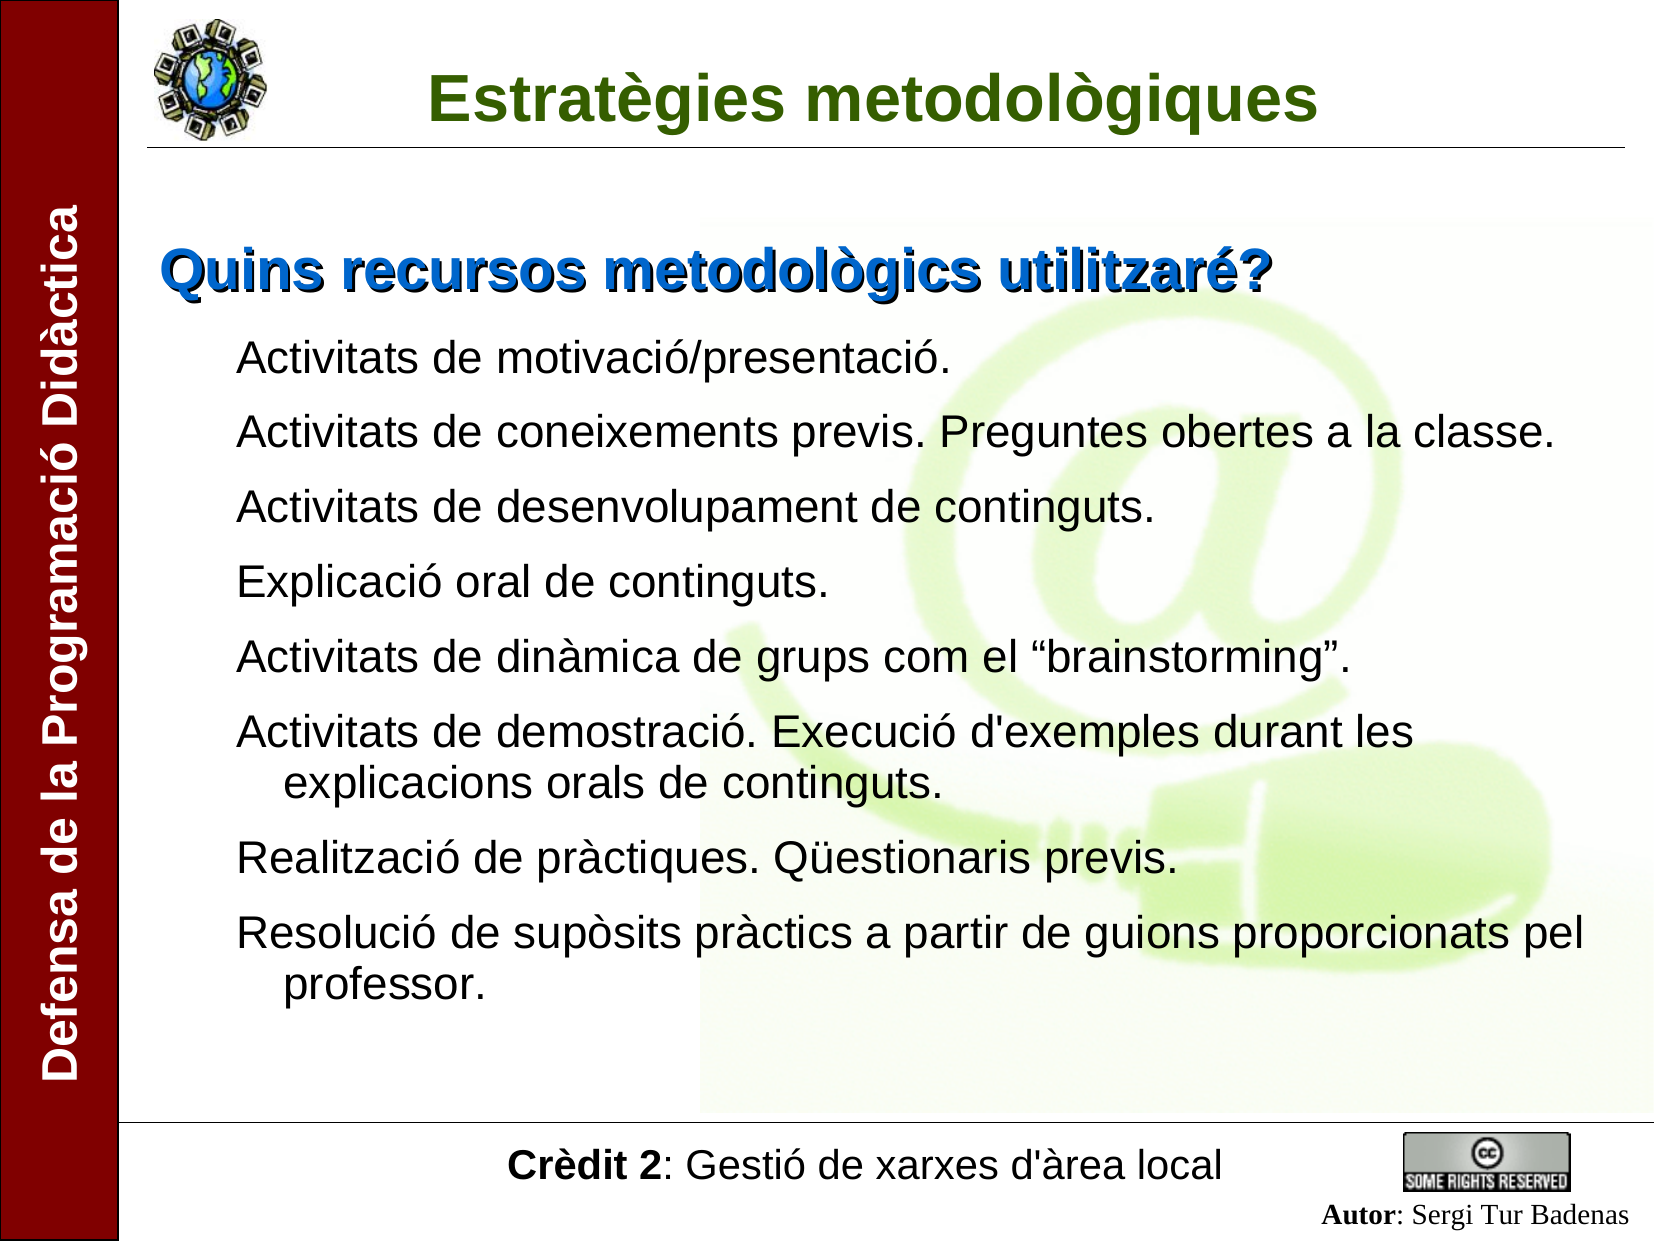

# Estratègies metodològiques
Quins recursos metodològics utilitzaré?
Activitats de motivació/presentació.
Activitats de coneixements previs. Preguntes obertes a la classe.
Activitats de desenvolupament de continguts.
Explicació oral de continguts.
Activitats de dinàmica de grups com el “brainstorming”.
Activitats de demostració. Execució d'exemples durant les explicacions orals de continguts.
Realització de pràctiques. Qüestionaris previs.
Resolució de supòsits pràctics a partir de guions proporcionats pel professor.